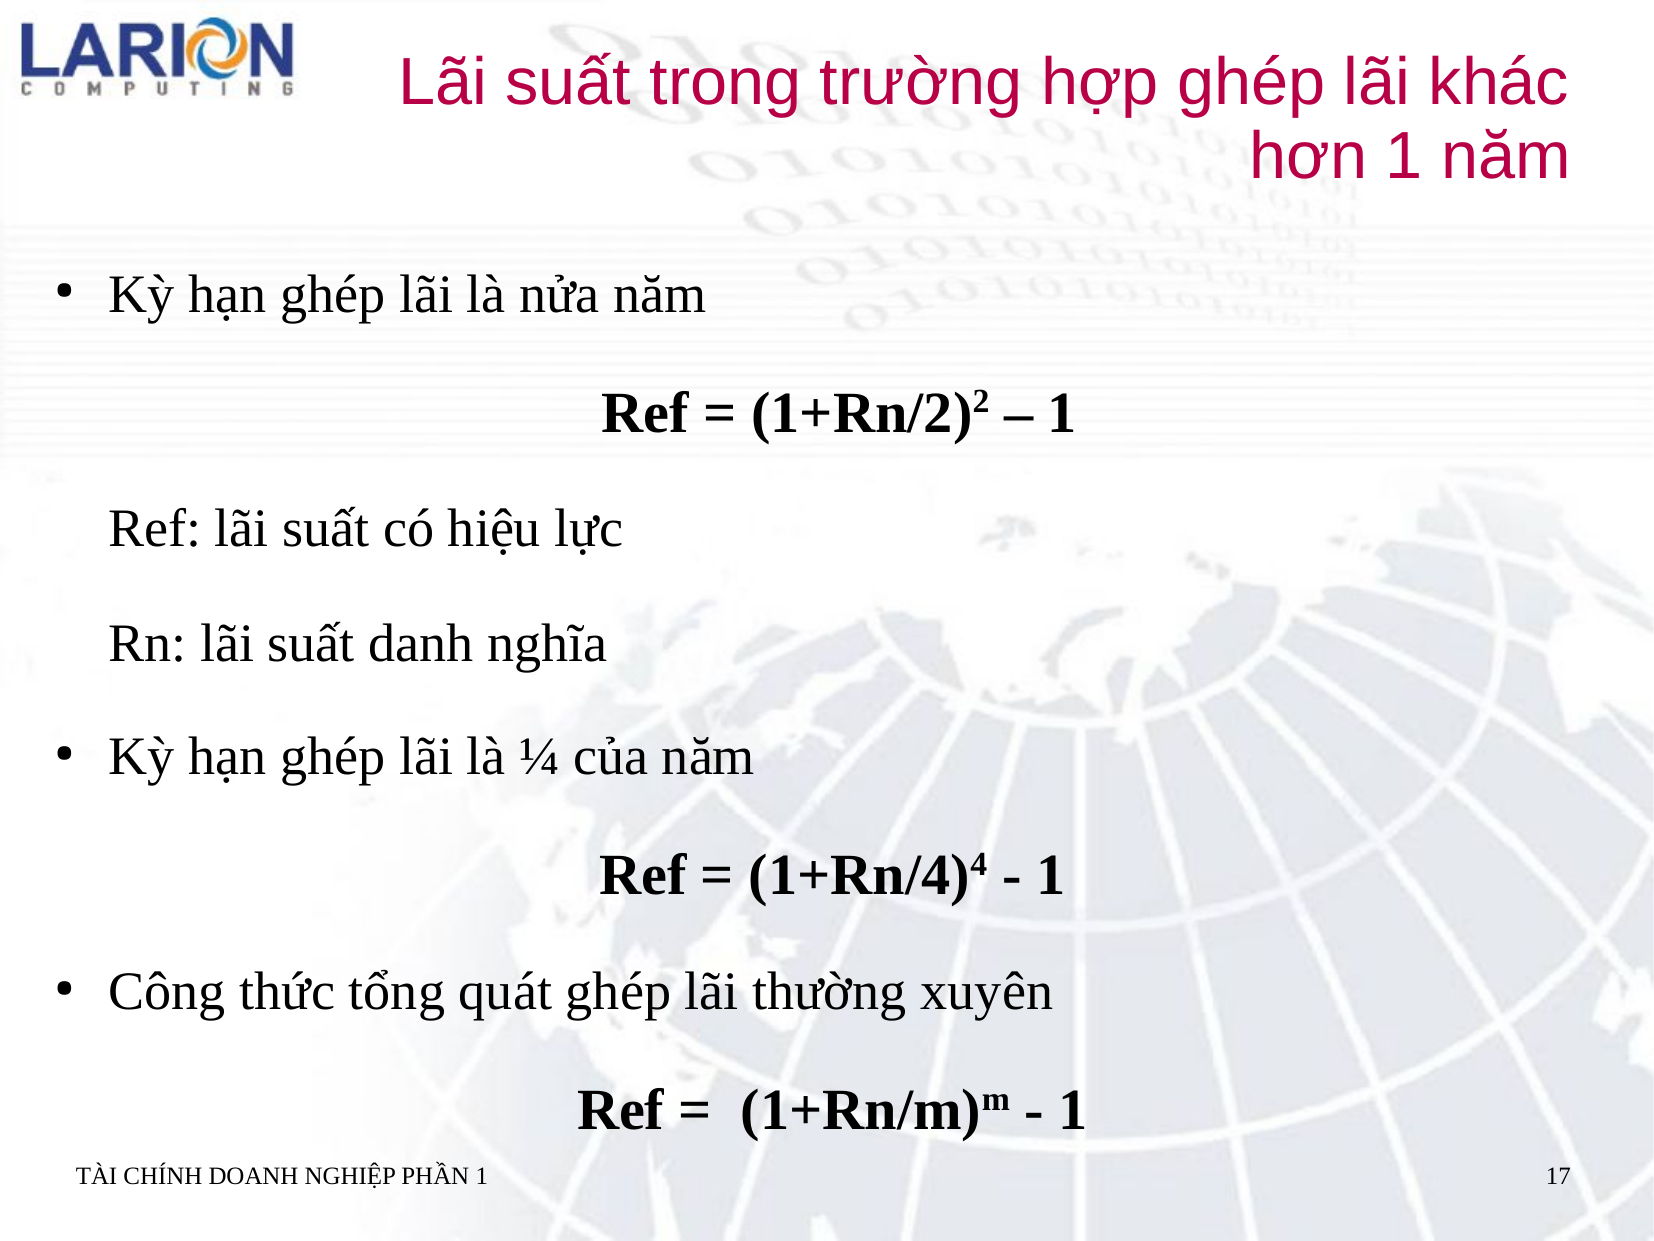

# Lãi suất trong trường hợp ghép lãi khác hơn 1 năm
Kỳ hạn ghép lãi là nửa năm
Ref = (1+Rn/2)2 – 1
Ref: lãi suất có hiệu lực
Rn: lãi suất danh nghĩa
Kỳ hạn ghép lãi là ¼ của năm
Ref = (1+Rn/4)4 - 1
Công thức tổng quát ghép lãi thường xuyên
Ref = (1+Rn/m)m - 1
TÀI CHÍNH DOANH NGHIỆP PHẦN 1
17